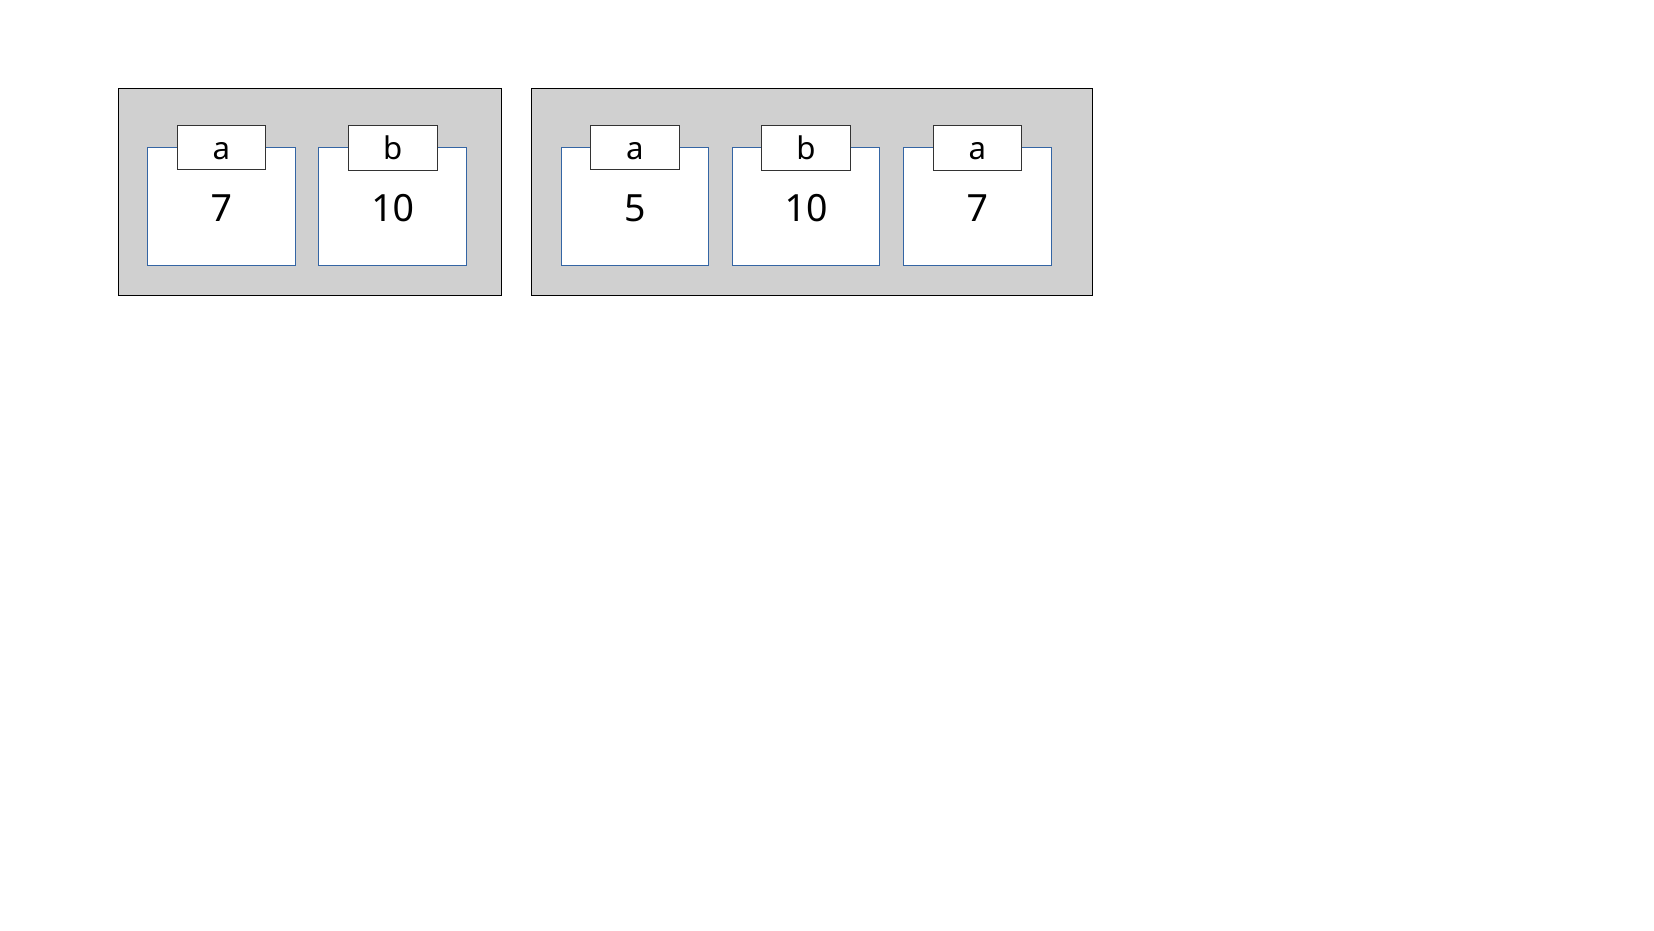

a
a
a
b
b
b
a
5
7
5
10
10
10
7